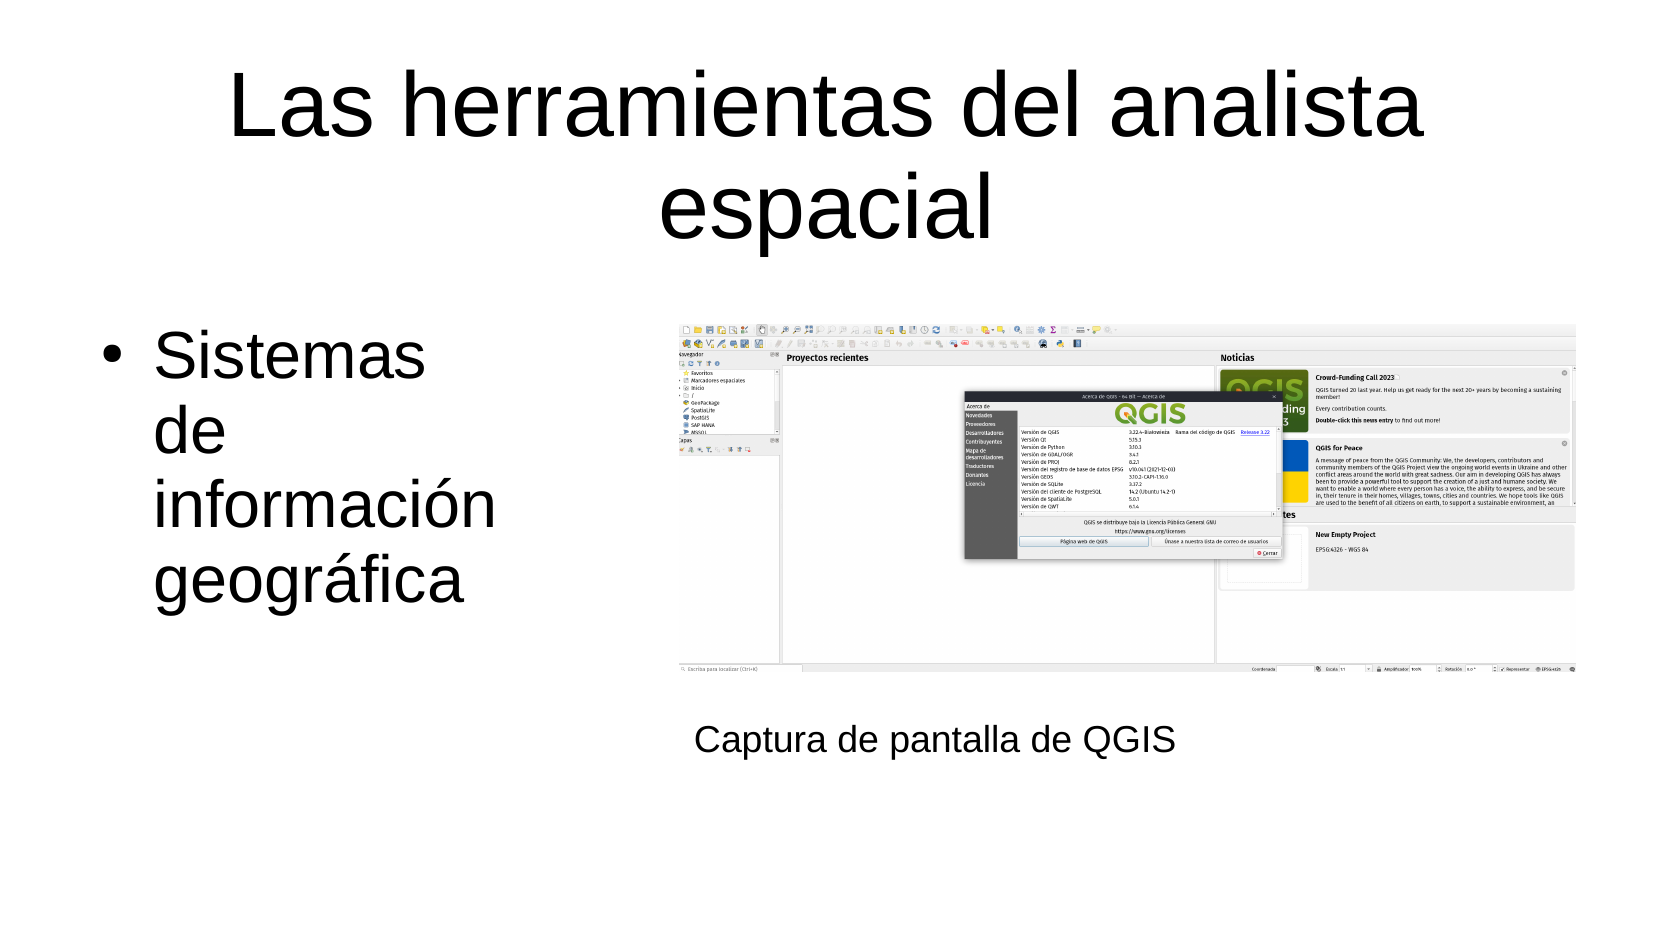

# Las herramientas del analista espacial
Sistemas de información geográfica
Captura de pantalla de QGIS